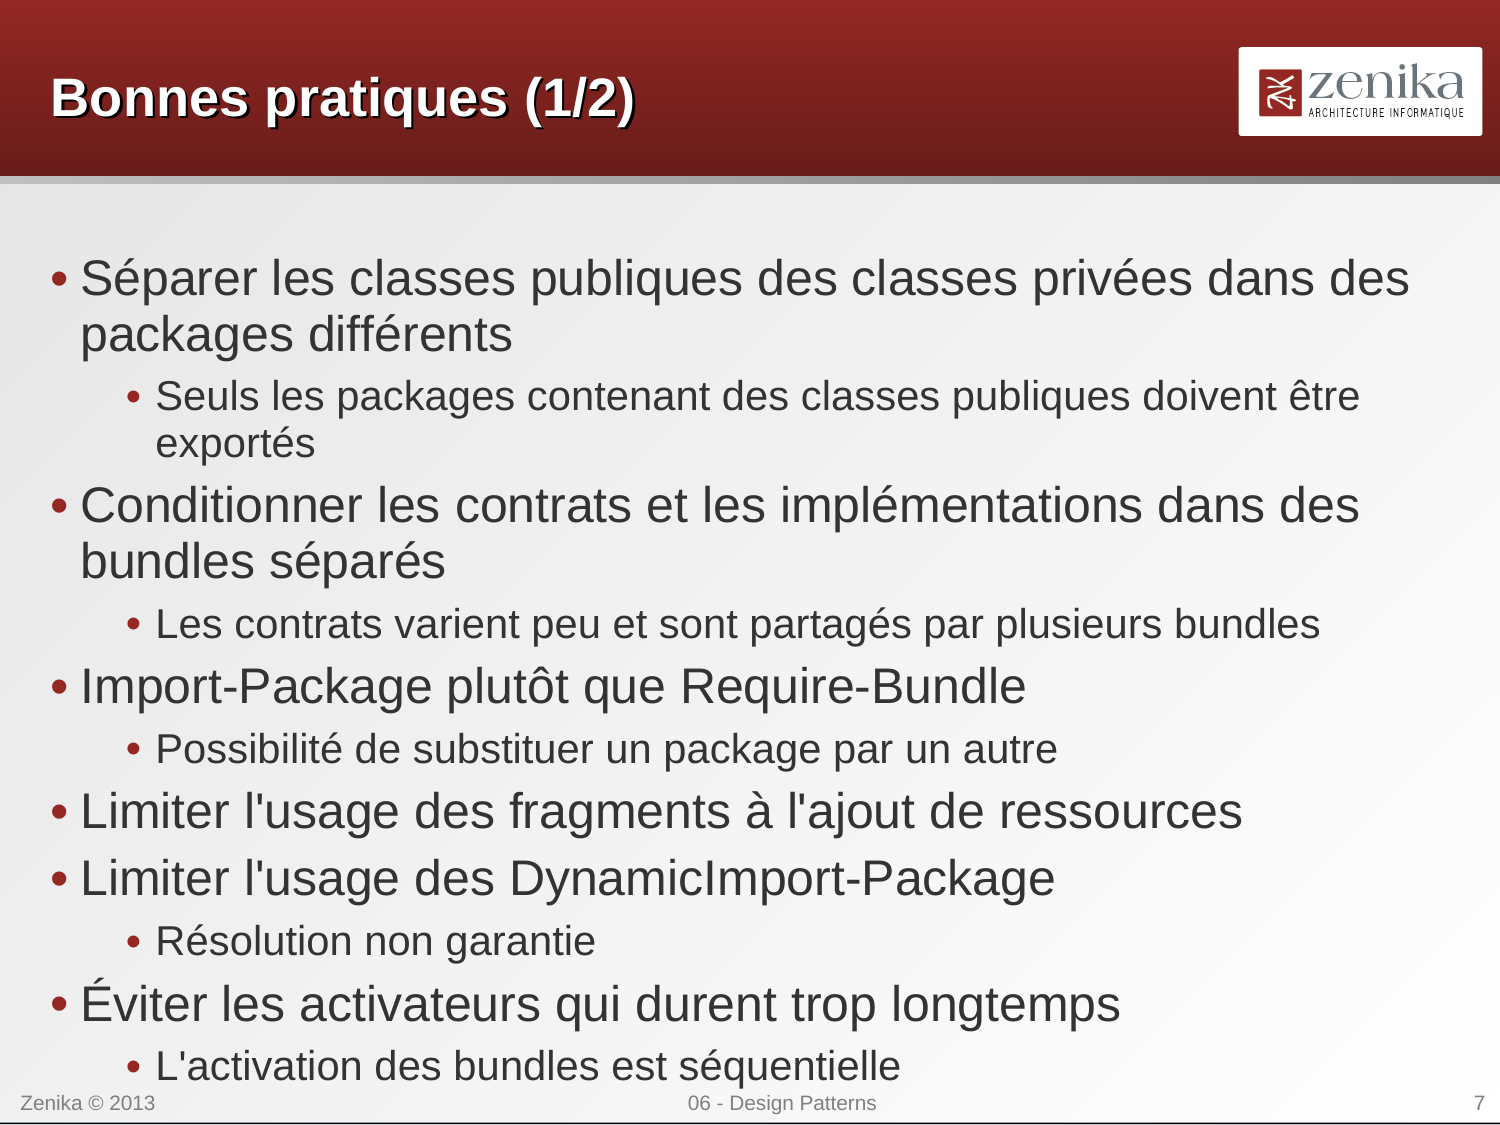

# Bonnes pratiques (1/2)
Séparer les classes publiques des classes privées dans des packages différents
Seuls les packages contenant des classes publiques doivent être exportés
Conditionner les contrats et les implémentations dans des bundles séparés
Les contrats varient peu et sont partagés par plusieurs bundles
Import-Package plutôt que Require-Bundle
Possibilité de substituer un package par un autre
Limiter l'usage des fragments à l'ajout de ressources
Limiter l'usage des DynamicImport-Package
Résolution non garantie
Éviter les activateurs qui durent trop longtemps
L'activation des bundles est séquentielle